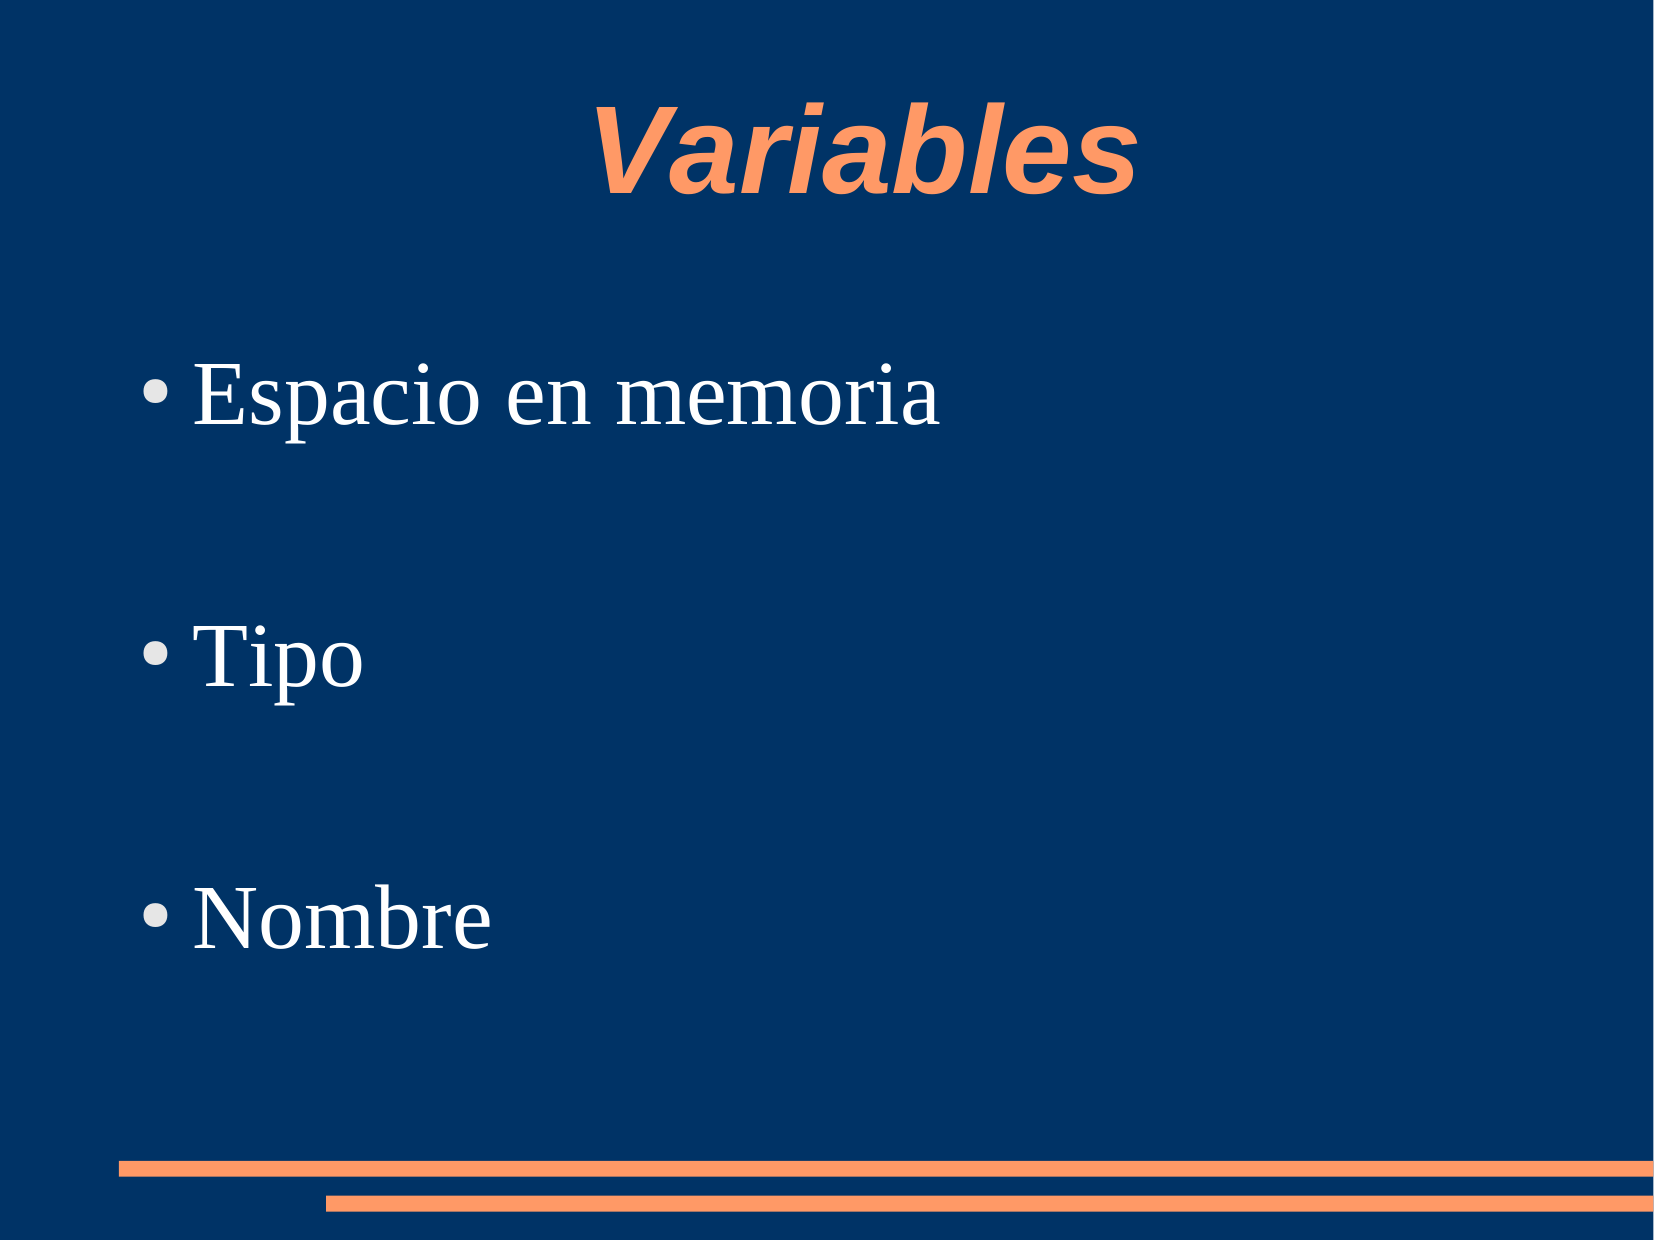

# Variables
Espacio en memoria
Tipo
Nombre